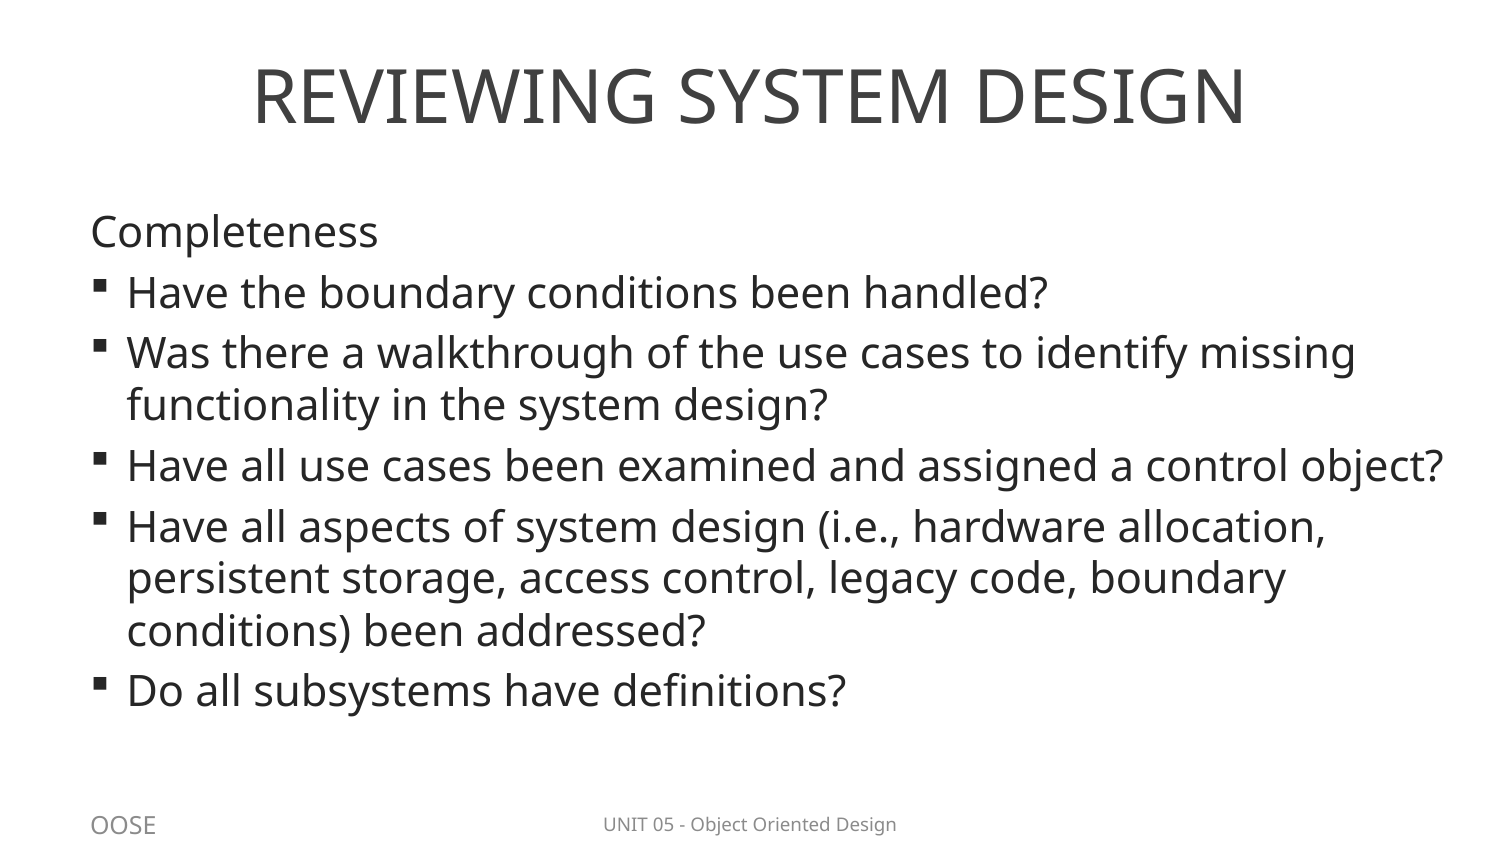

# Reviewing system design
Completeness
Have the boundary conditions been handled?
Was there a walkthrough of the use cases to identify missing functionality in the system design?
Have all use cases been examined and assigned a control object?
Have all aspects of system design (i.e., hardware allocation, persistent storage, access control, legacy code, boundary conditions) been addressed?
Do all subsystems have definitions?
OOSE
UNIT 05 - Object Oriented Design